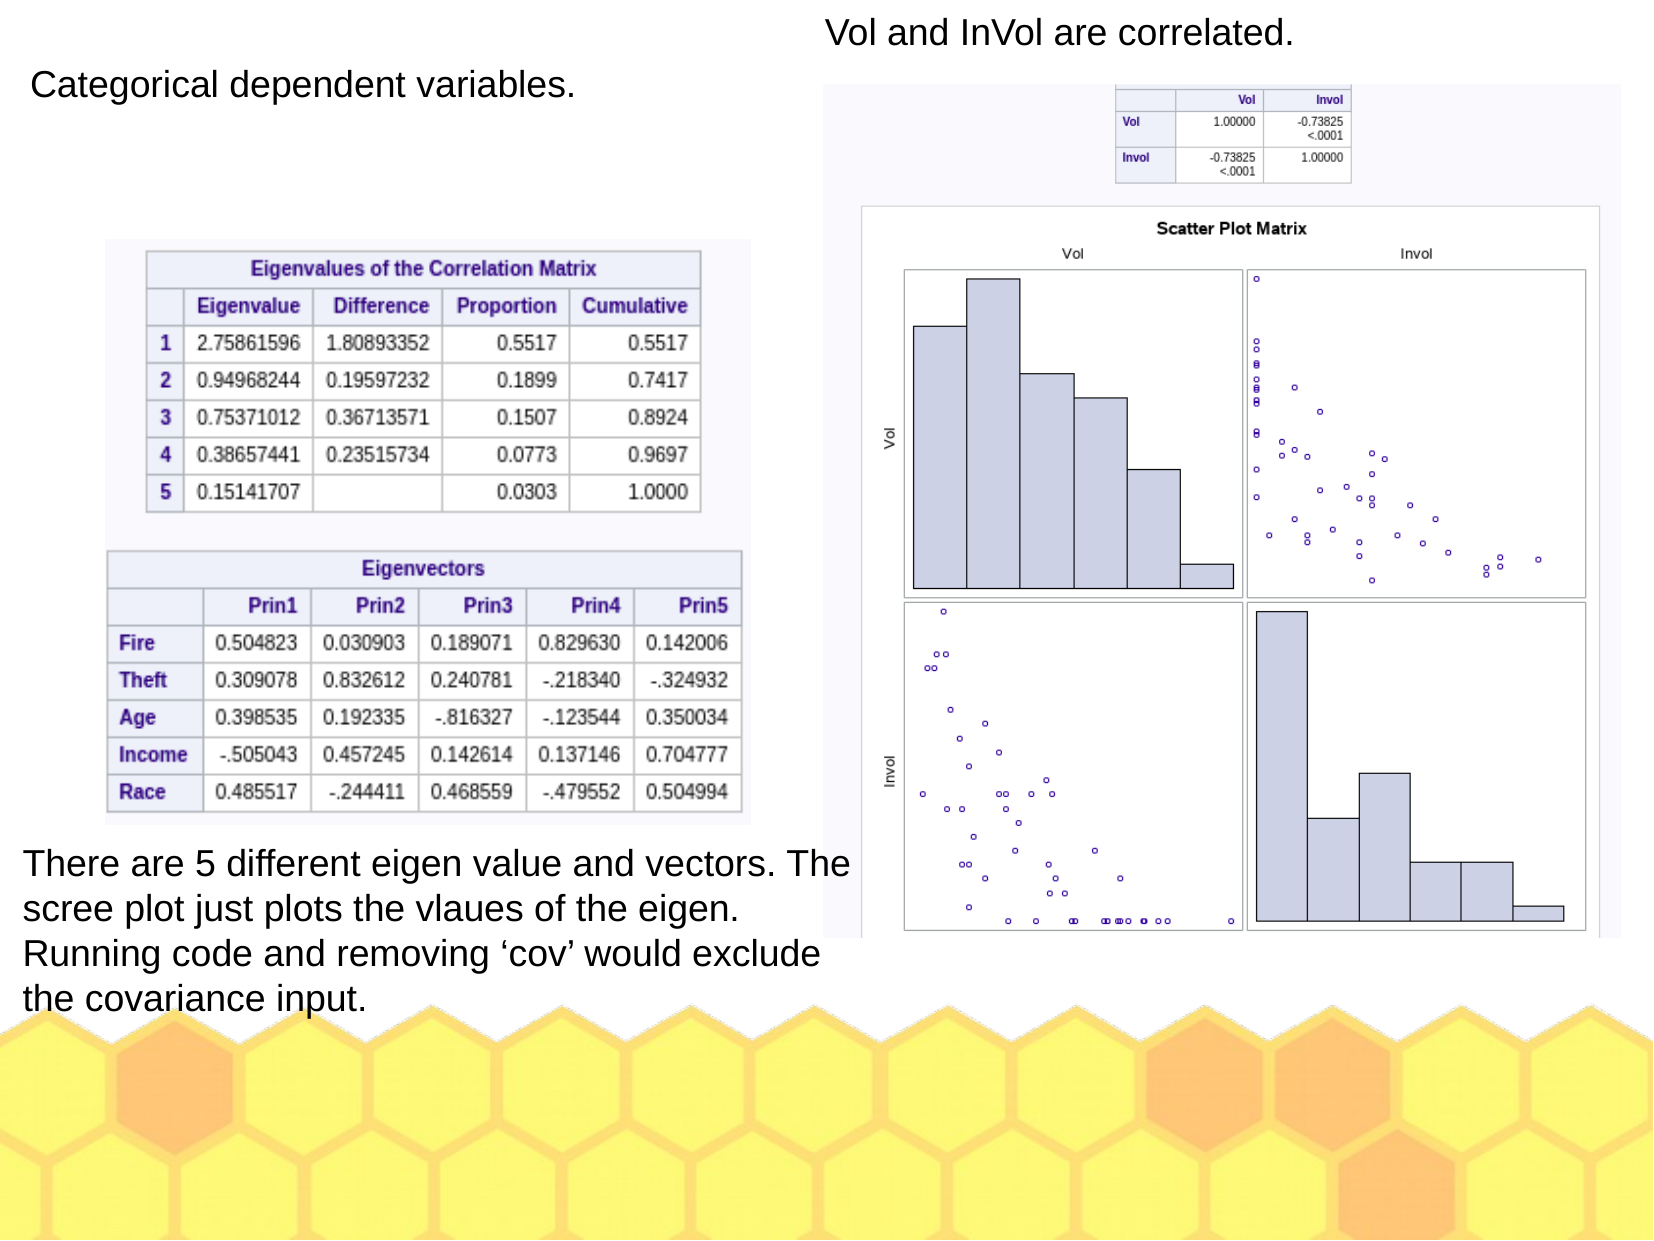

Vol and InVol are correlated.
Categorical dependent variables.
There are 5 different eigen value and vectors. The scree plot just plots the vlaues of the eigen. Running code and removing ‘cov’ would exclude the covariance input.